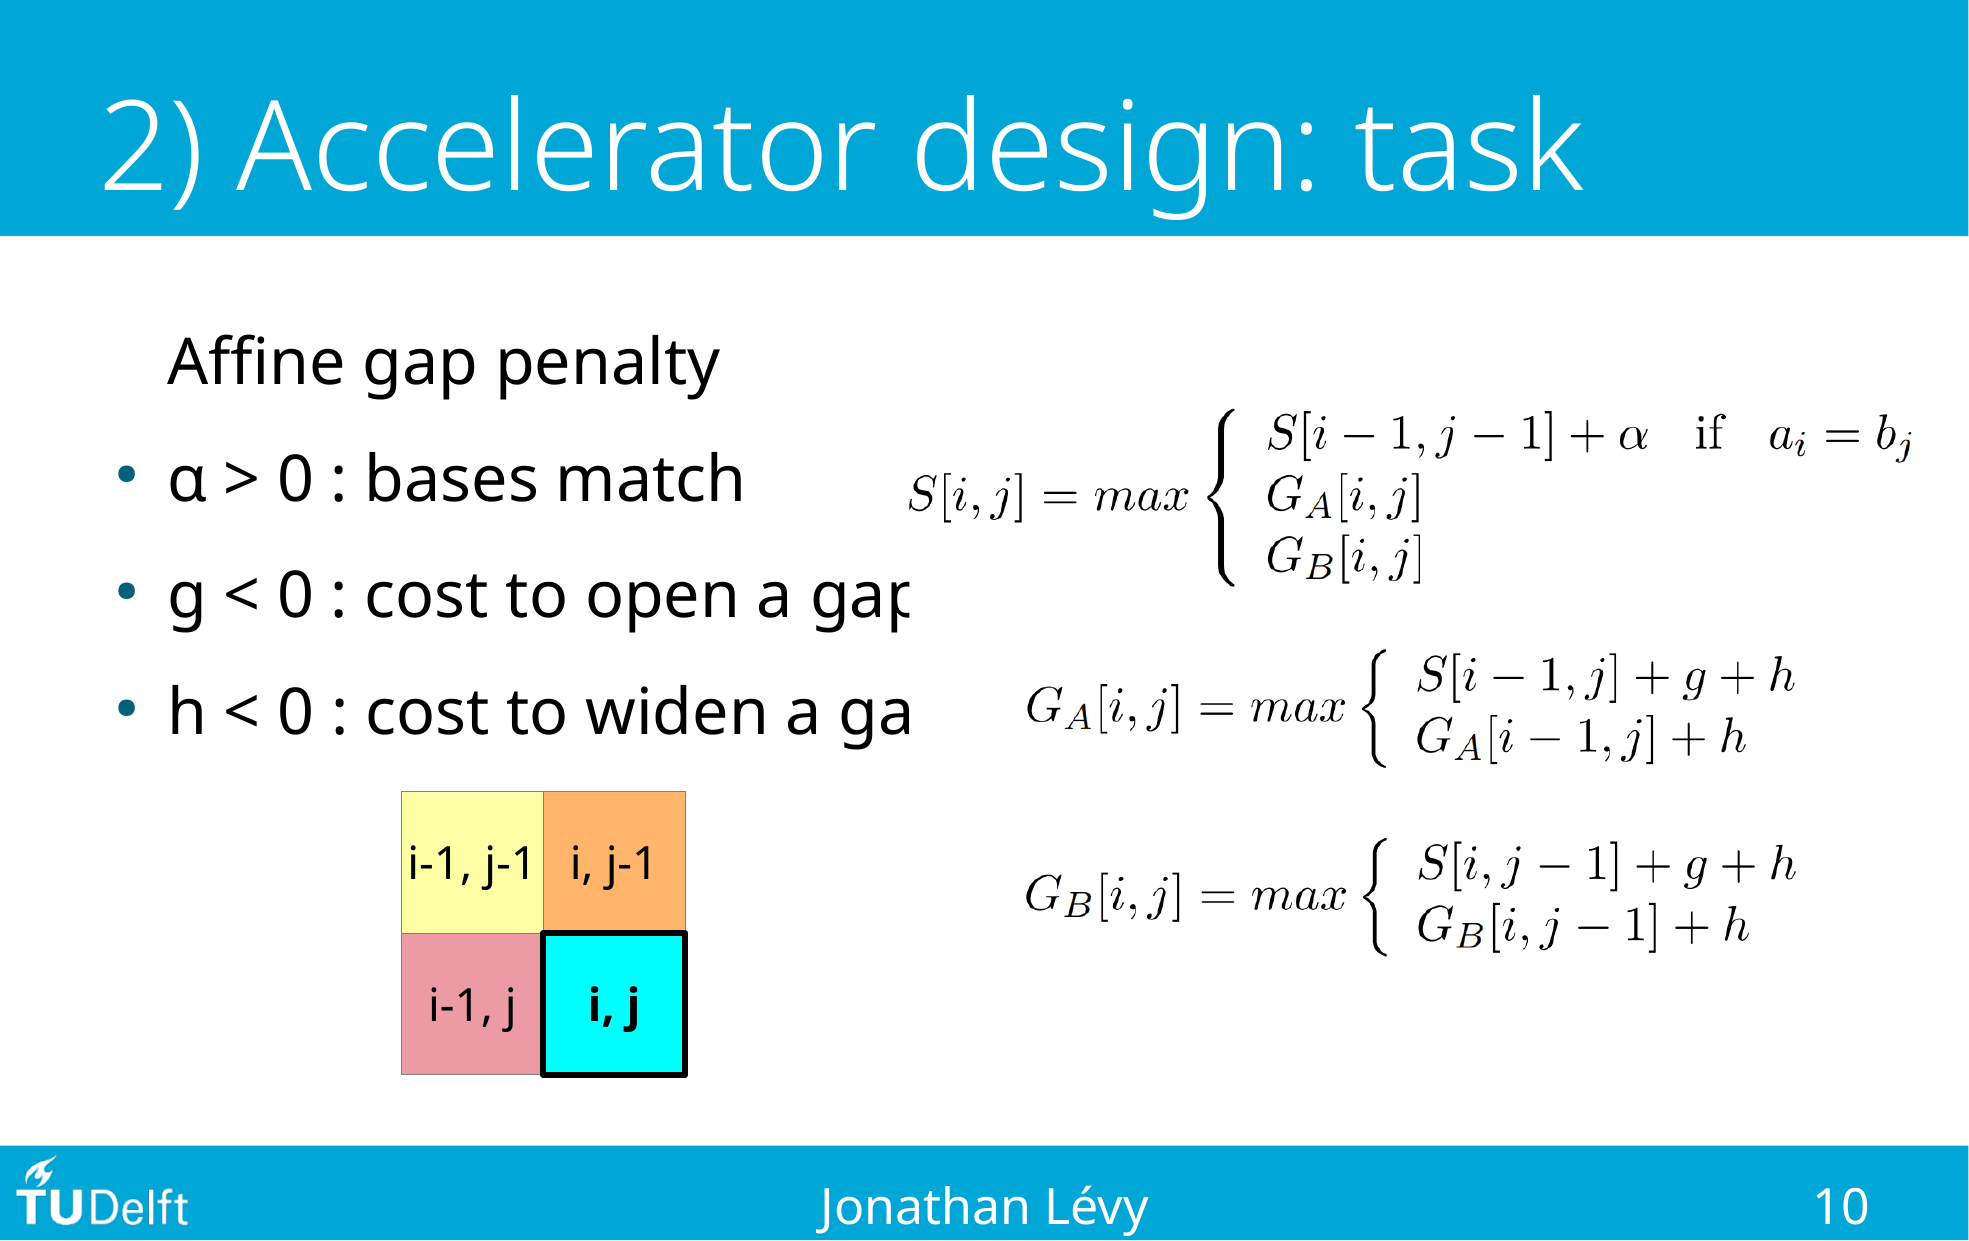

2) Accelerator design: task
# Affine gap penalty
α > 0 : bases match
g < 0 : cost to open a gap
h < 0 : cost to widen a gap
i-1, j-1
i, j-1
i-1, j
i, j
Jonathan Lévy
10